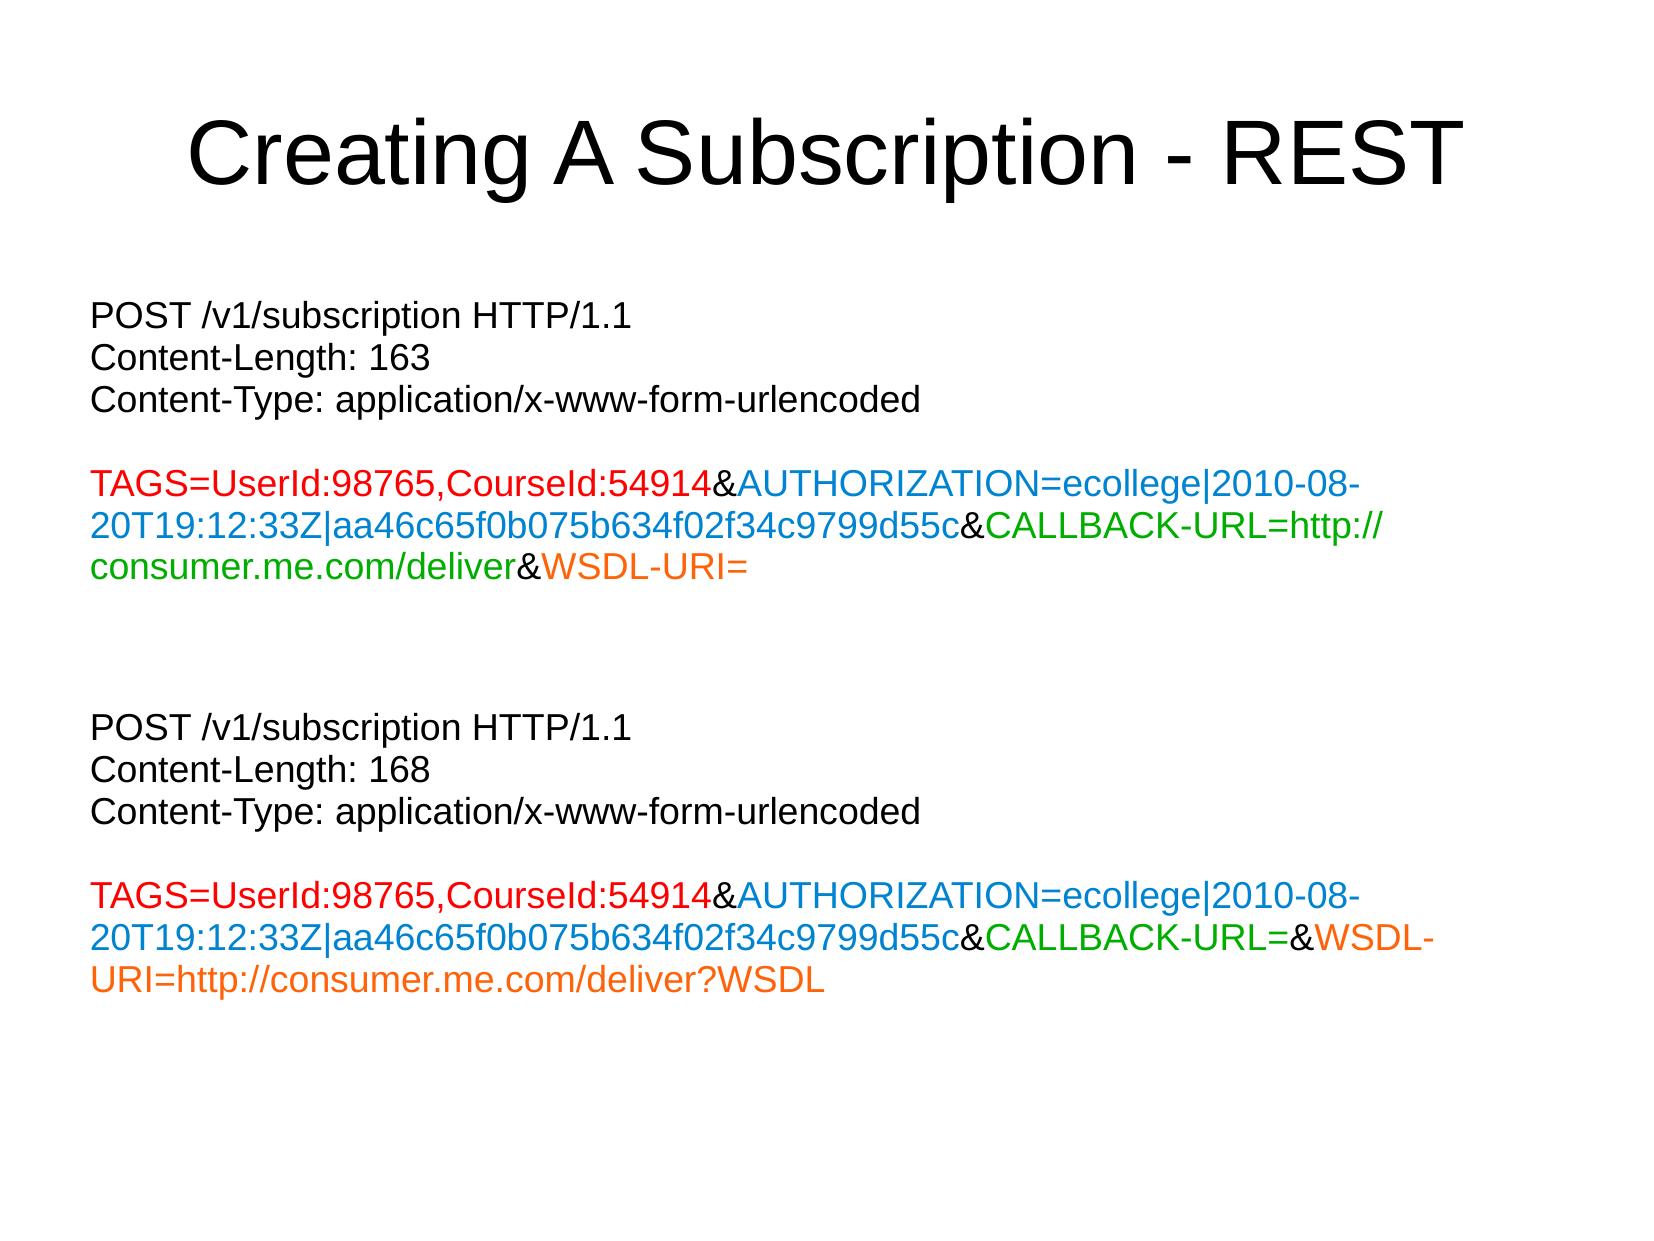

# Creating A Subscription - REST
POST /v1/subscription HTTP/1.1
Content-Length: 163
Content-Type: application/x-www-form-urlencoded
TAGS=UserId:98765,CourseId:54914&AUTHORIZATION=ecollege|2010-08-20T19:12:33Z|aa46c65f0b075b634f02f34c9799d55c&CALLBACK-URL=http://consumer.me.com/deliver&WSDL-URI=
POST /v1/subscription HTTP/1.1
Content-Length: 168
Content-Type: application/x-www-form-urlencoded
TAGS=UserId:98765,CourseId:54914&AUTHORIZATION=ecollege|2010-08-20T19:12:33Z|aa46c65f0b075b634f02f34c9799d55c&CALLBACK-URL=&WSDL-URI=http://consumer.me.com/deliver?WSDL